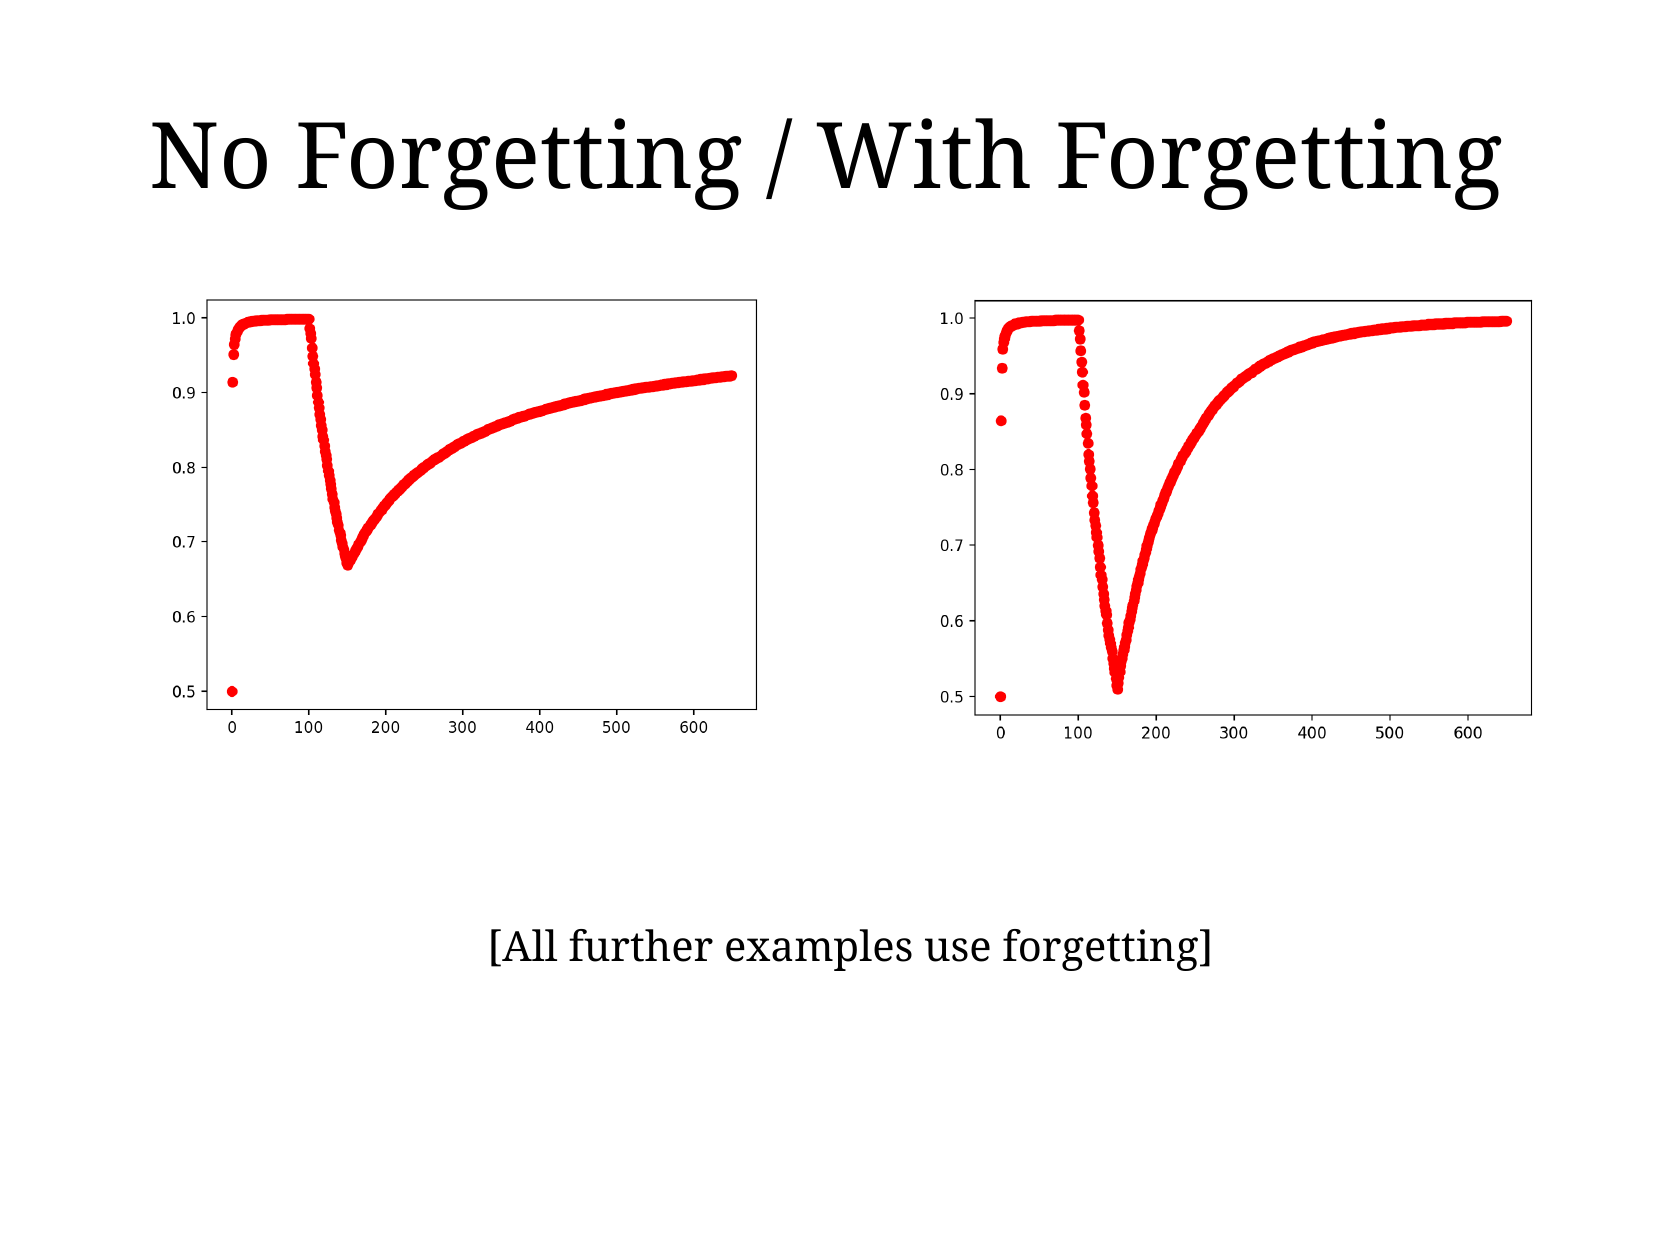

# No Forgetting / With Forgetting
[All further examples use forgetting]